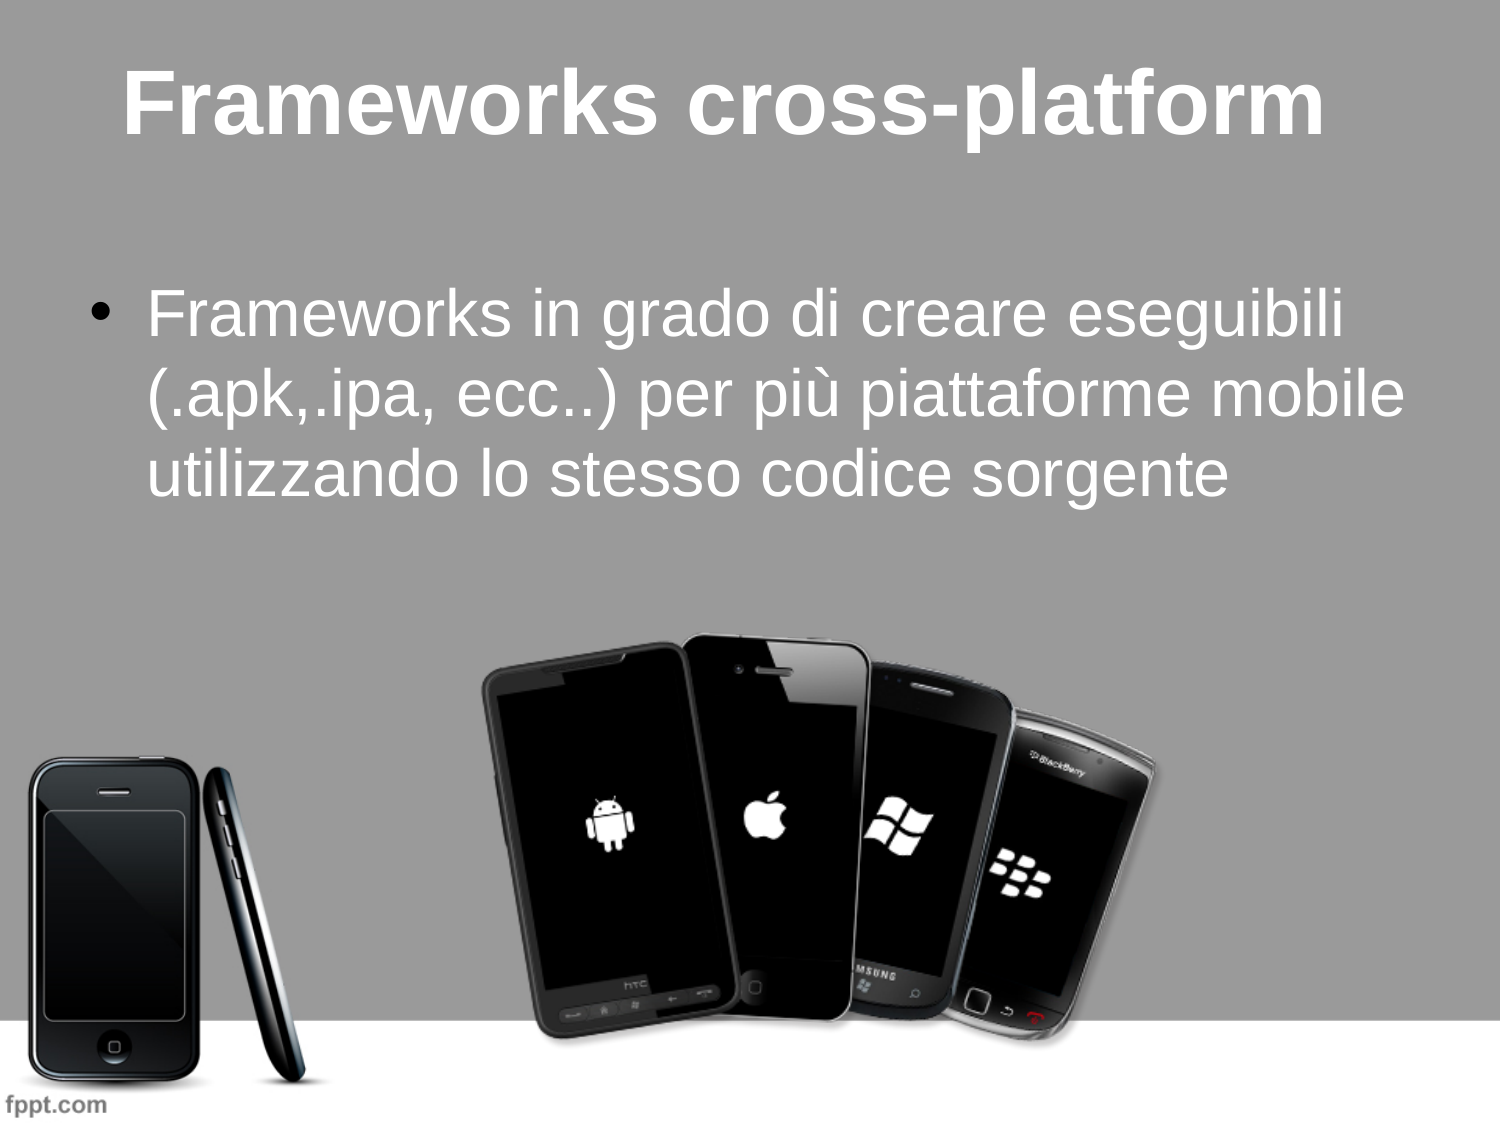

Frameworks cross-platform
#
Frameworks in grado di creare eseguibili (.apk,.ipa, ecc..) per più piattaforme mobile utilizzando lo stesso codice sorgente